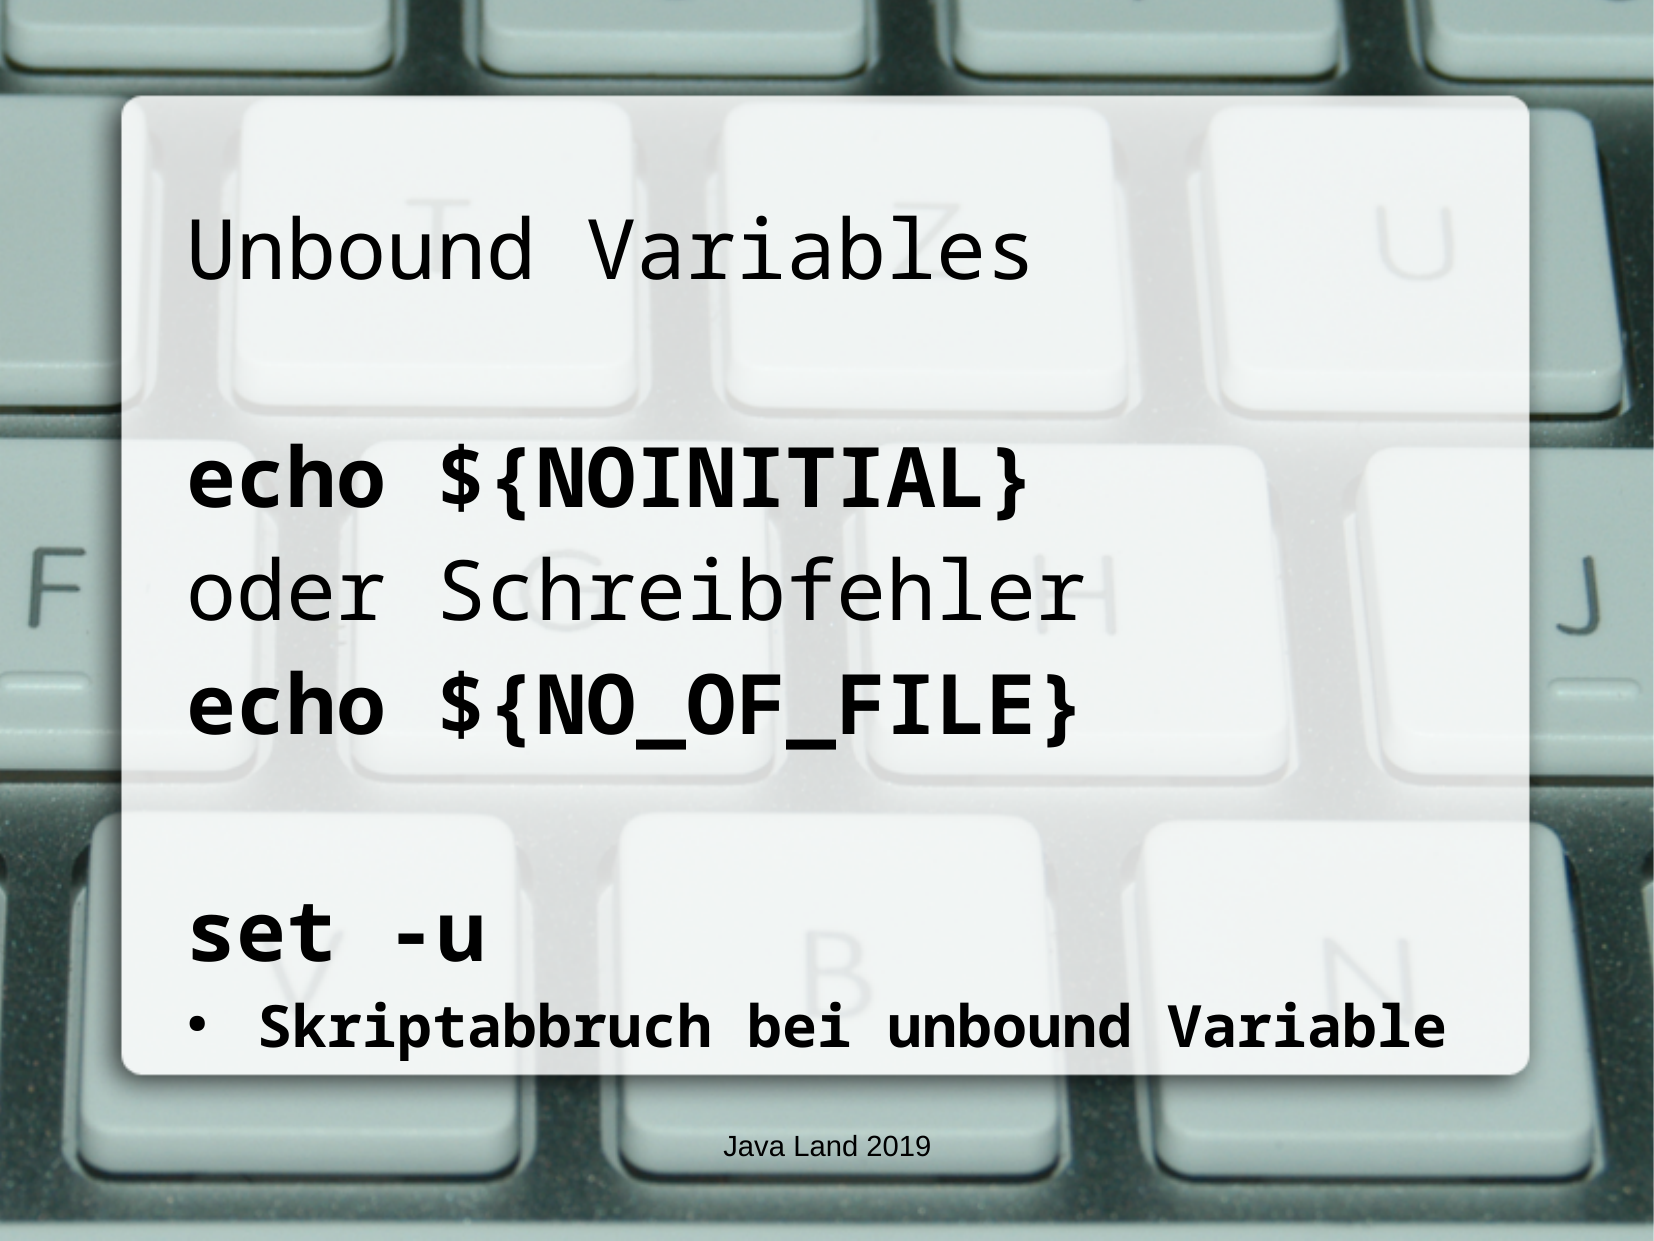

#
Unbound Variables
echo ${NOINITIAL}
oder Schreibfehler
echo ${NO_OF_FILE}
set -u
 Skriptabbruch bei unbound Variable